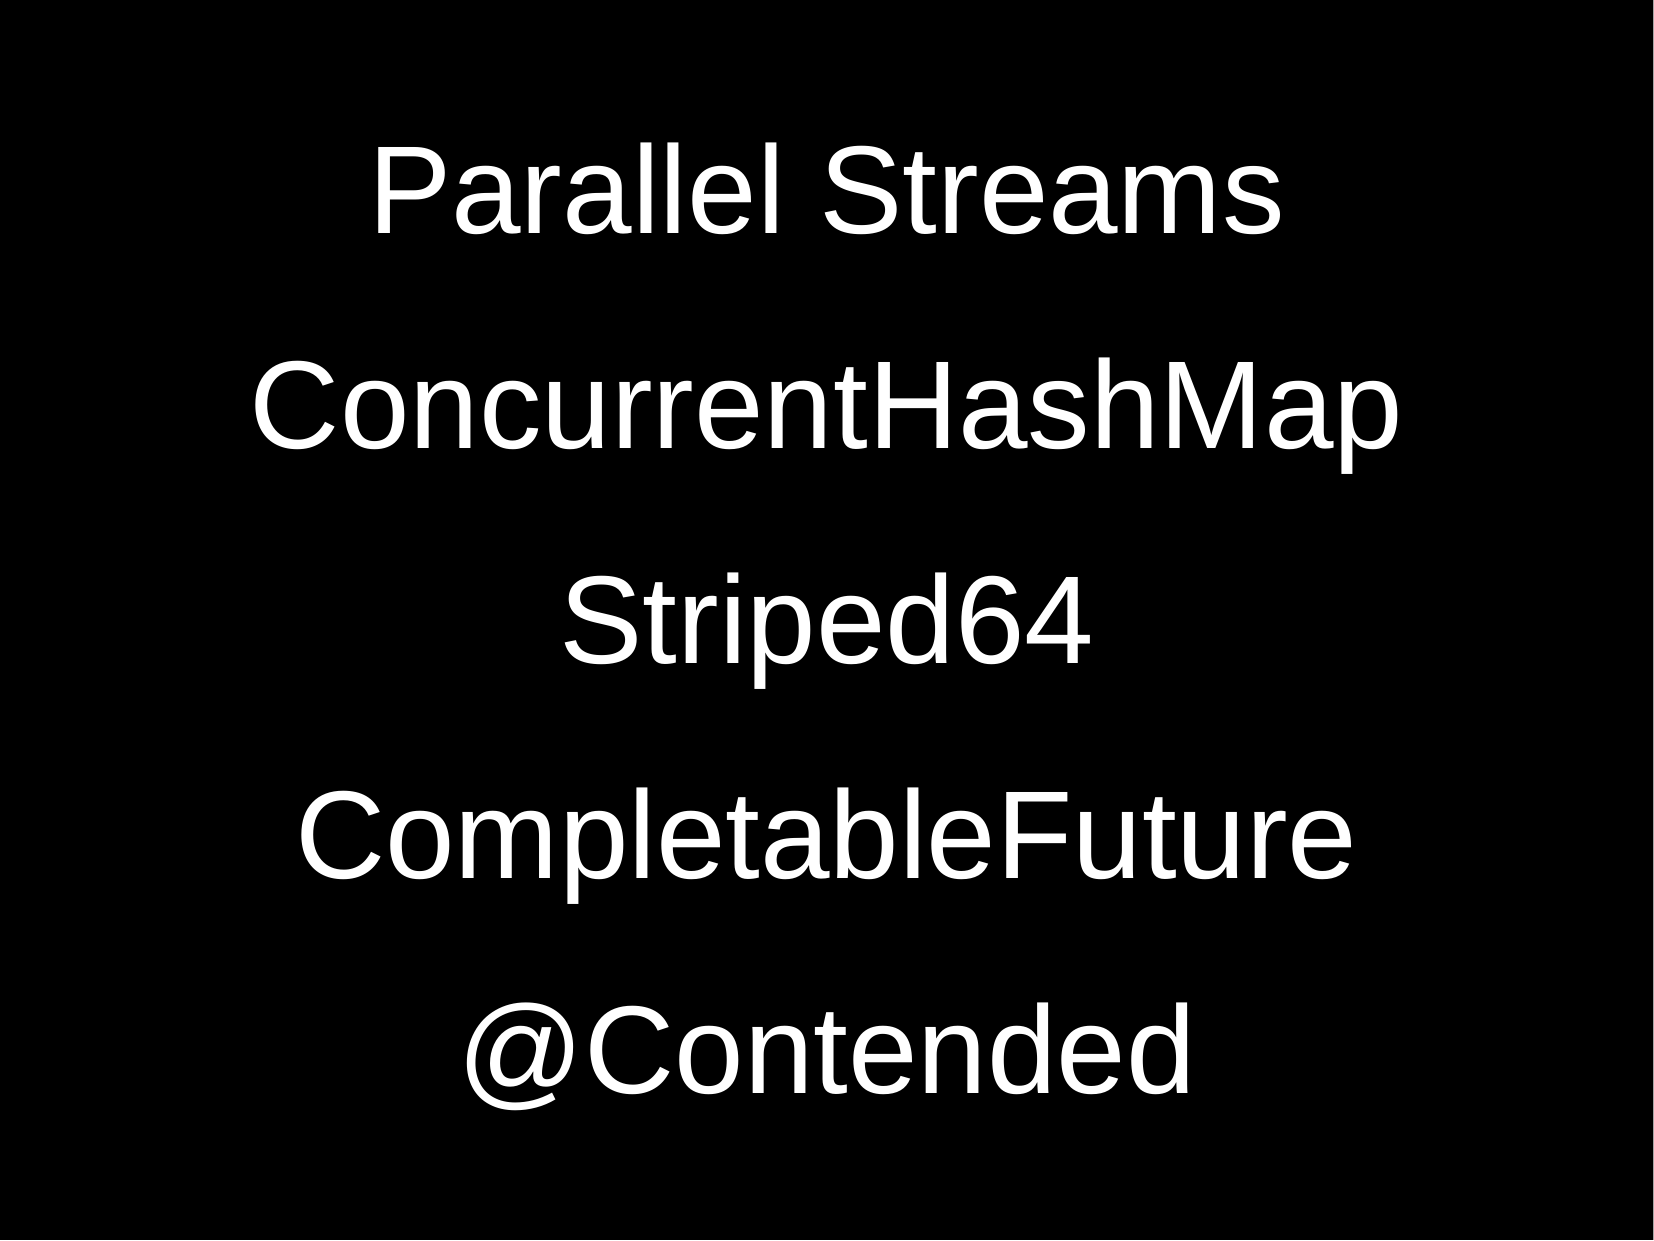

# Parallel Streams
ConcurrentHashMap
Striped64
CompletableFuture
@Contended